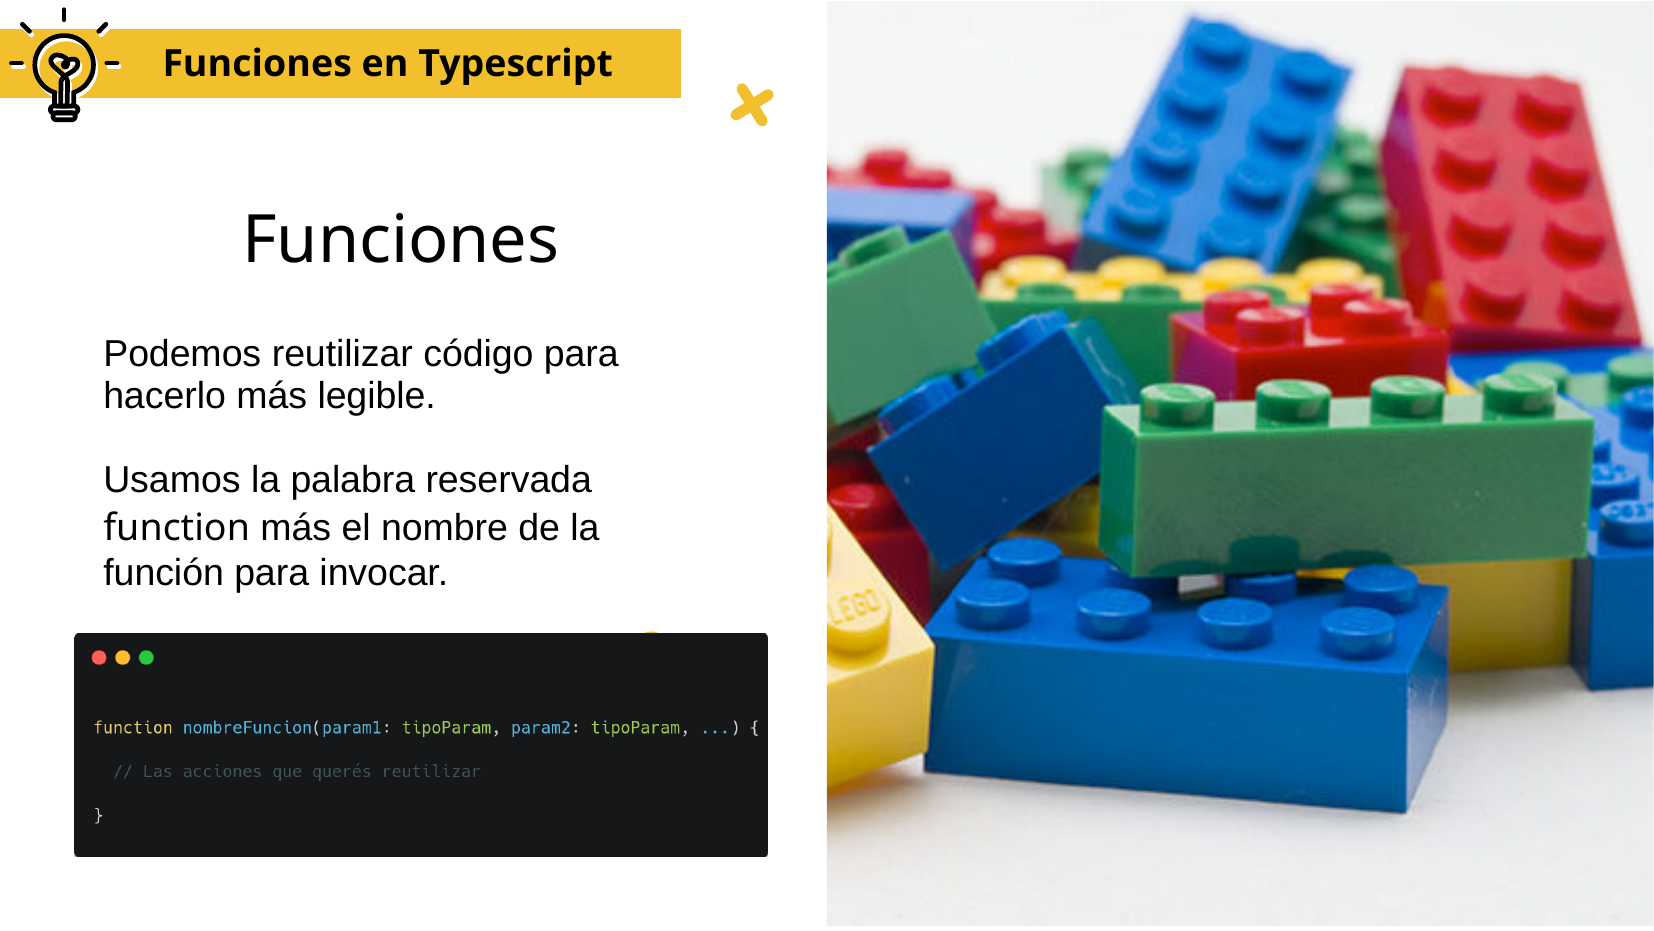

Funciones en Typescript
Funciones
Podemos reutilizar código para hacerlo más legible.
Usamos la palabra reservada function más el nombre de la función para invocar.